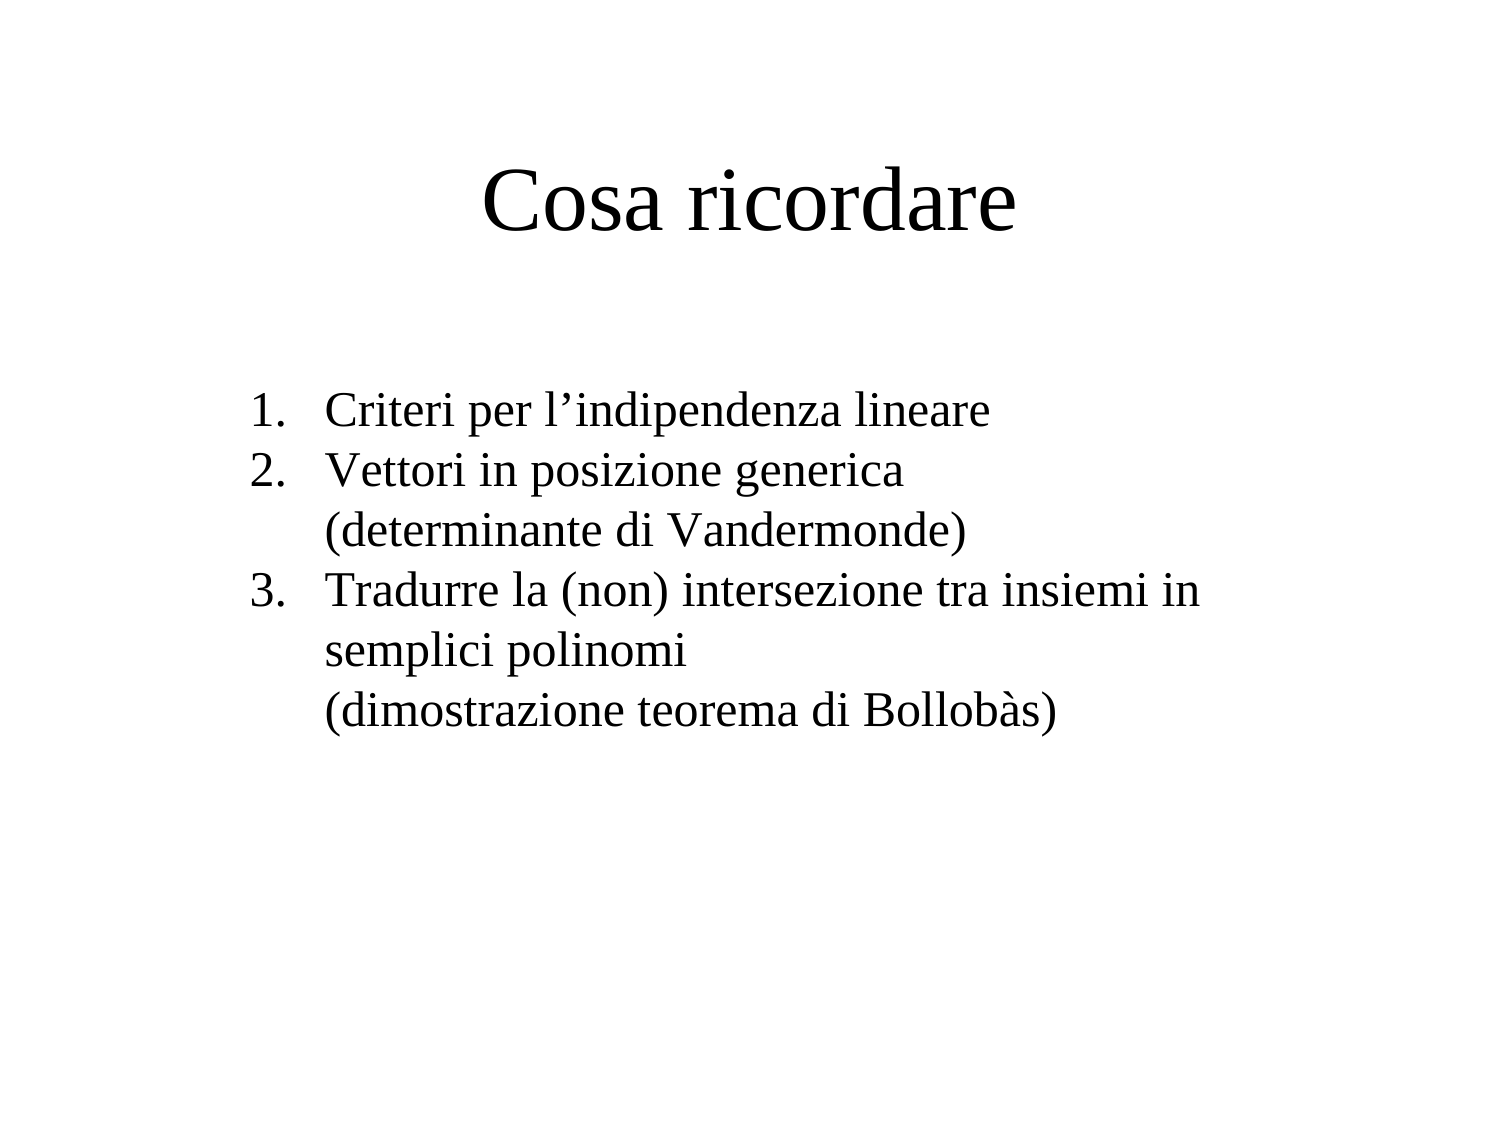

# Cosa ricordare
Criteri per l’indipendenza lineare
Vettori in posizione generica (determinante di Vandermonde)
Tradurre la (non) intersezione tra insiemi in semplici polinomi (dimostrazione teorema di Bollobàs)